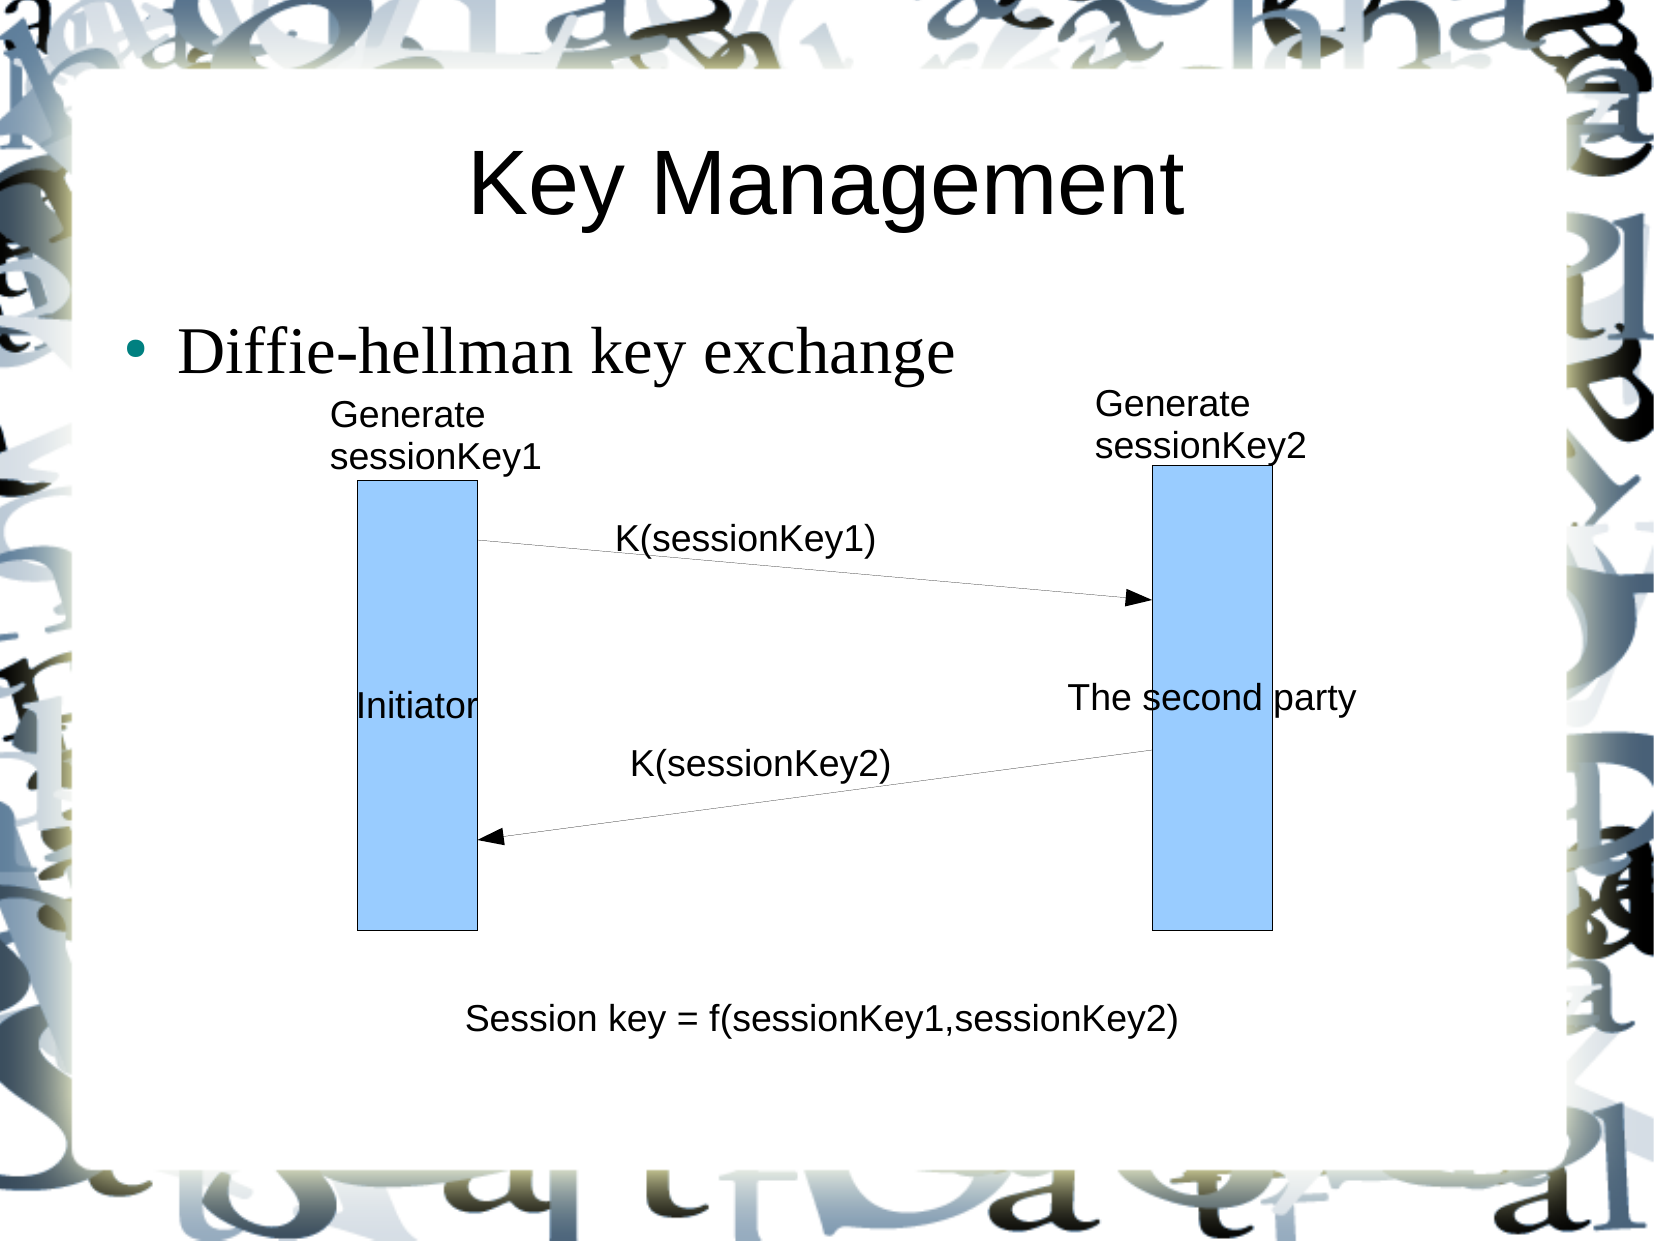

# Key Management
Diffie-hellman key exchange
Generate sessionKey2
Generate sessionKey1
The second party
Initiator
K(sessionKey1)
K(sessionKey2)
Session key = f(sessionKey1,sessionKey2)